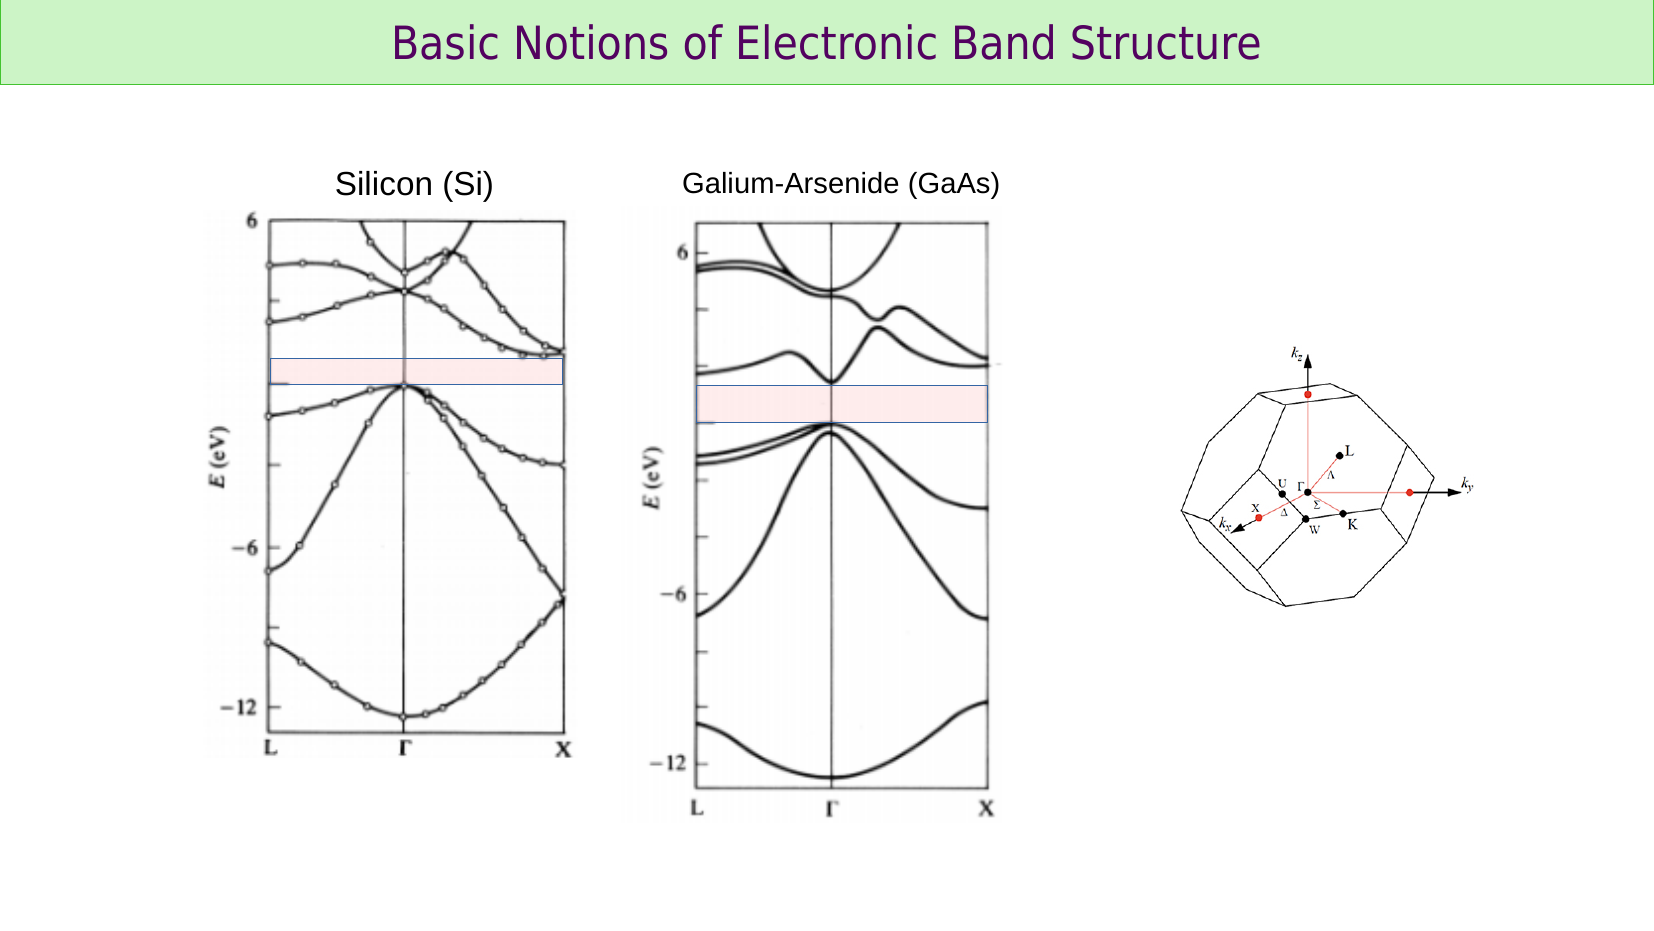

Basic Notions of Electronic Band Structure
Silicon (Si)
Galium-Arsenide (GaAs)